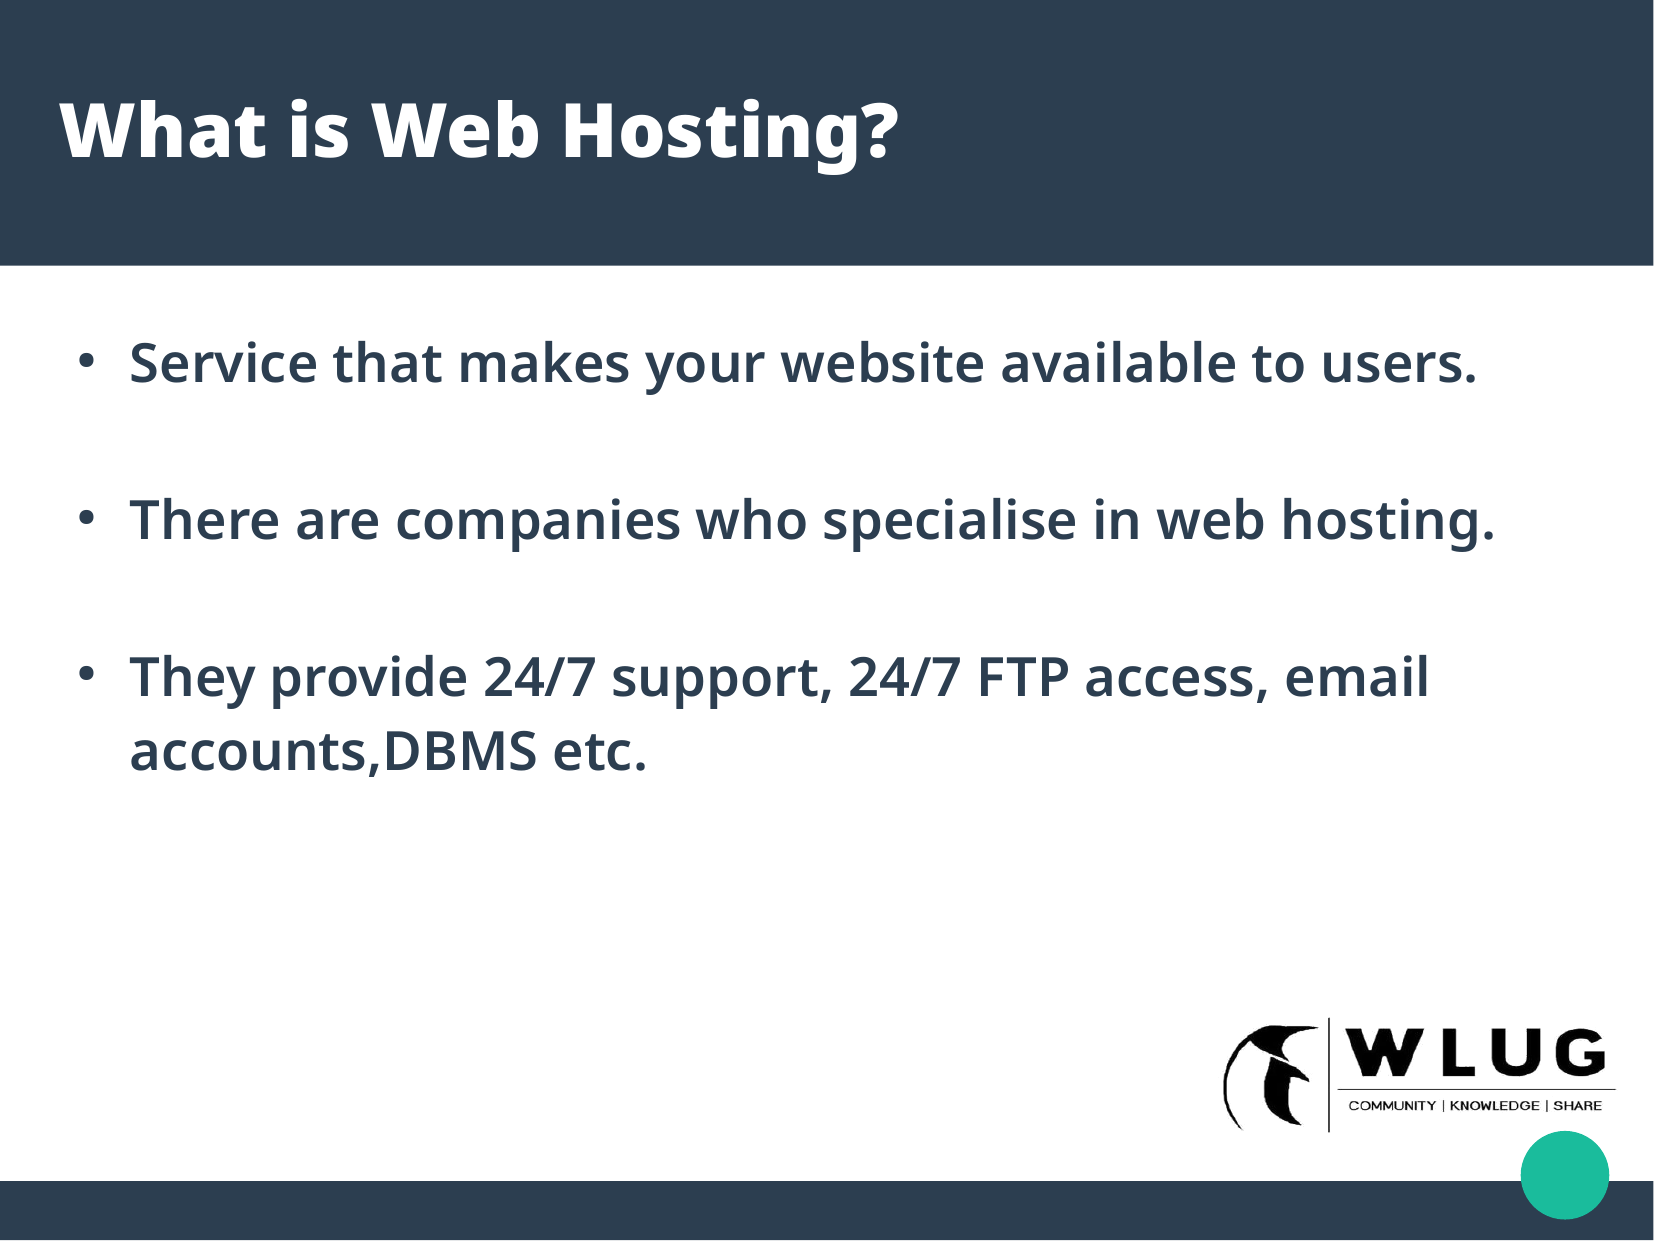

# What is Web Hosting?
Service that makes your website available to users.
There are companies who specialise in web hosting.
They provide 24/7 support, 24/7 FTP access, email accounts,DBMS etc.